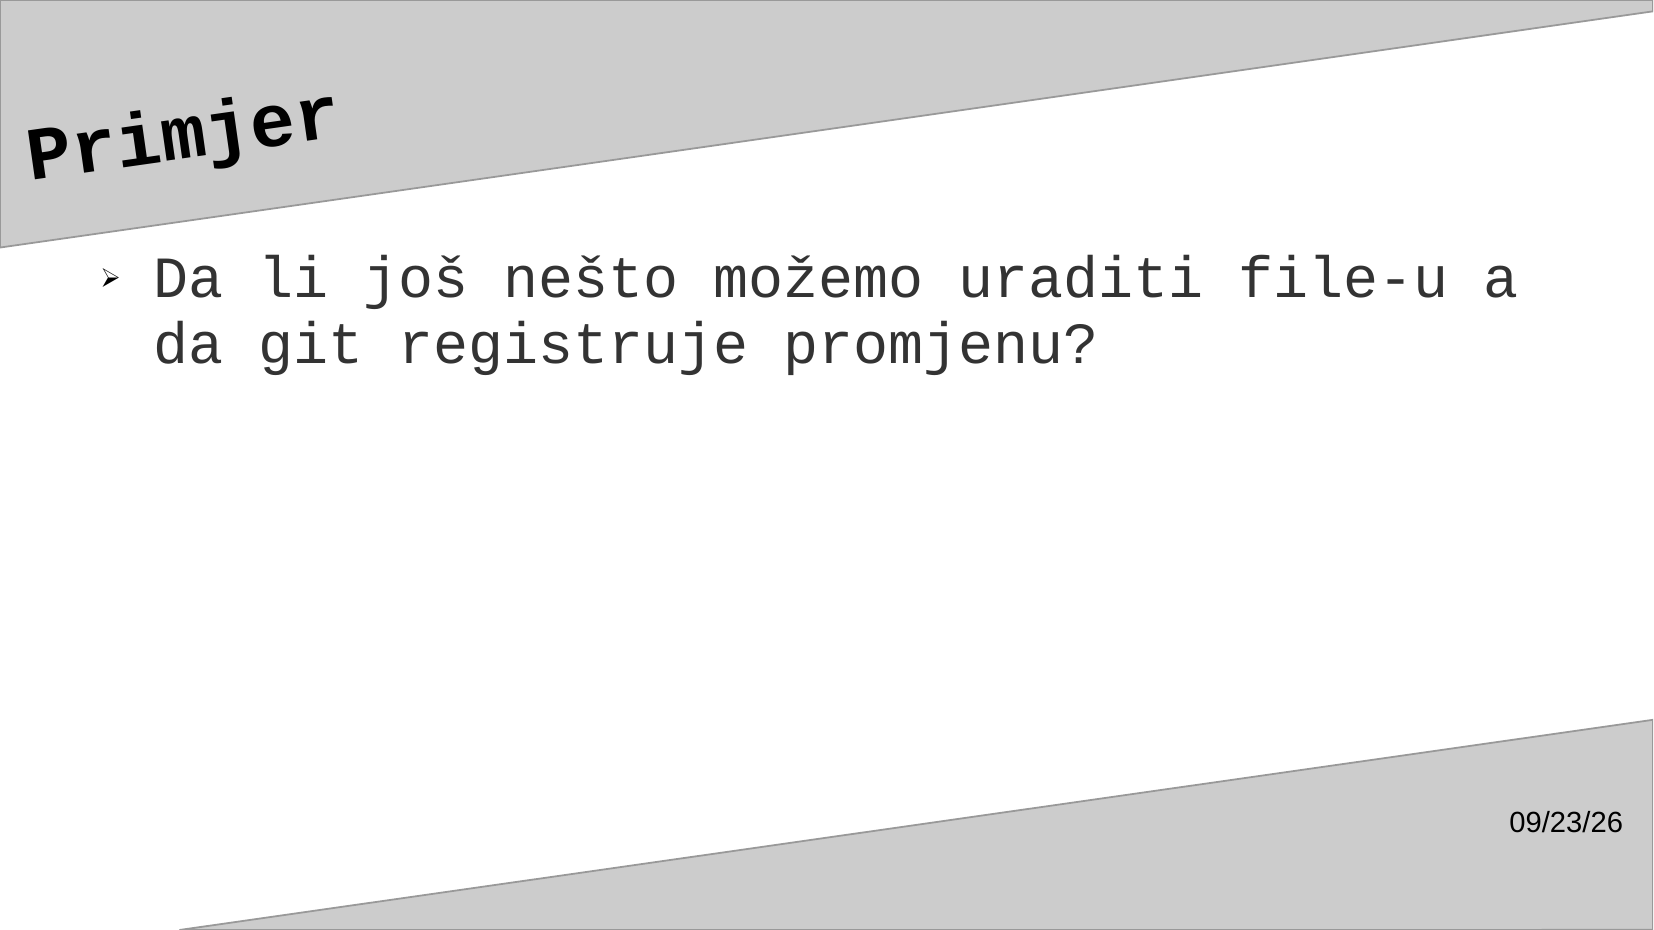

# Primjer
Da li još nešto možemo uraditi file-u a da git registruje promjenu?
65